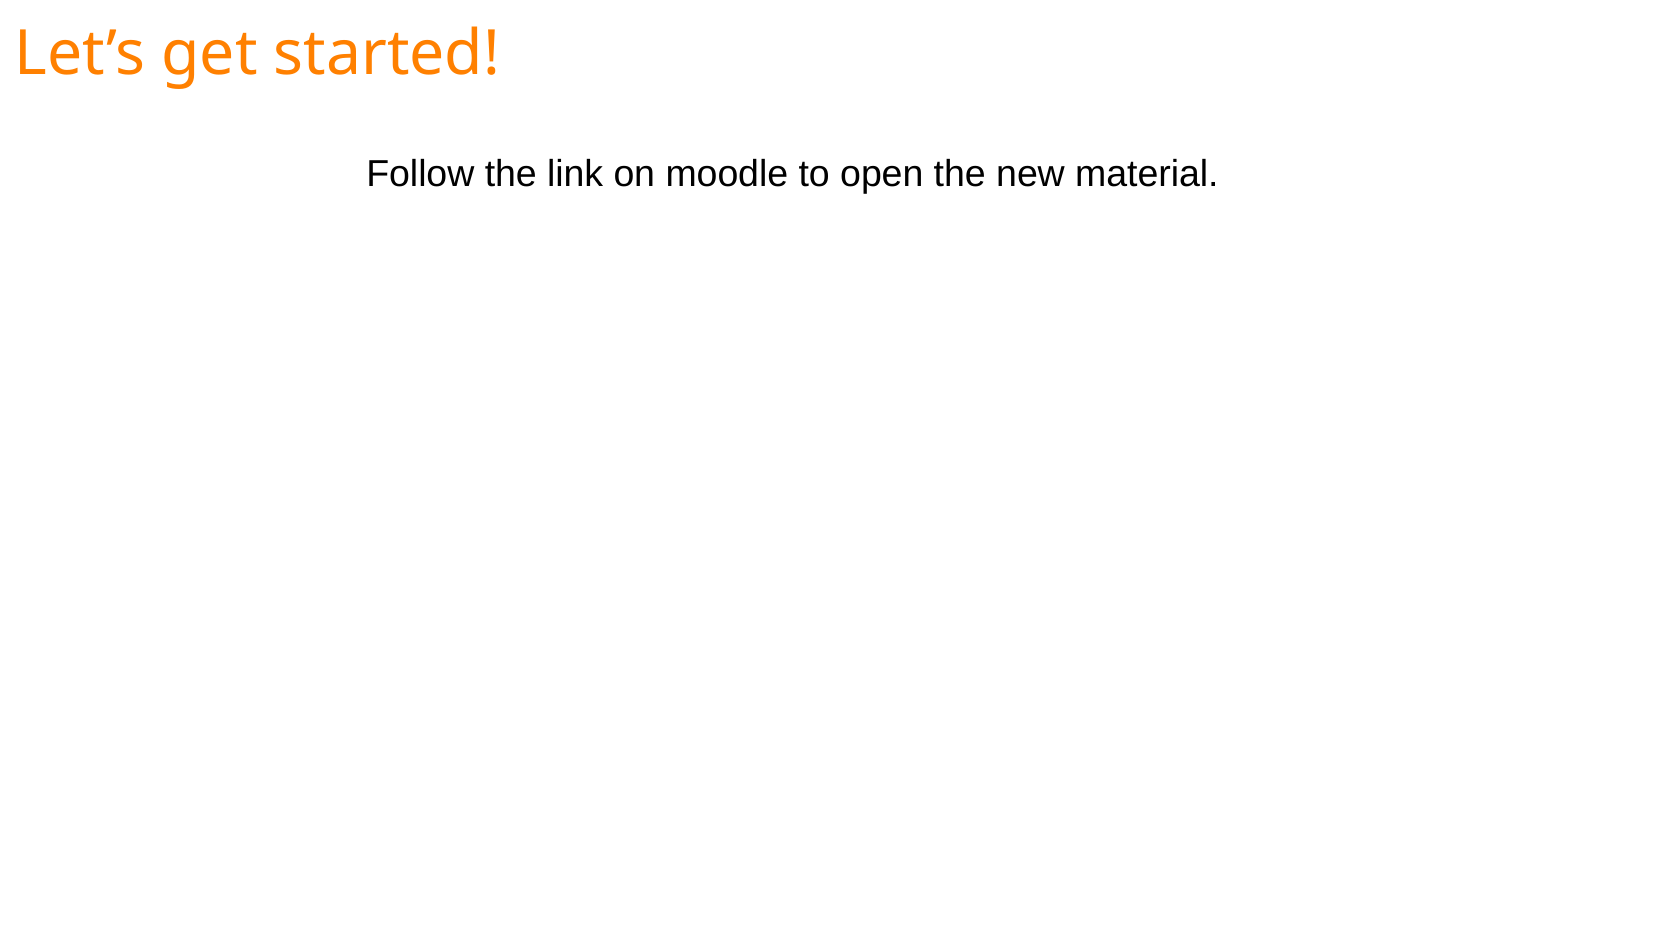

Let’s get started!
Follow the link on moodle to open the new material.